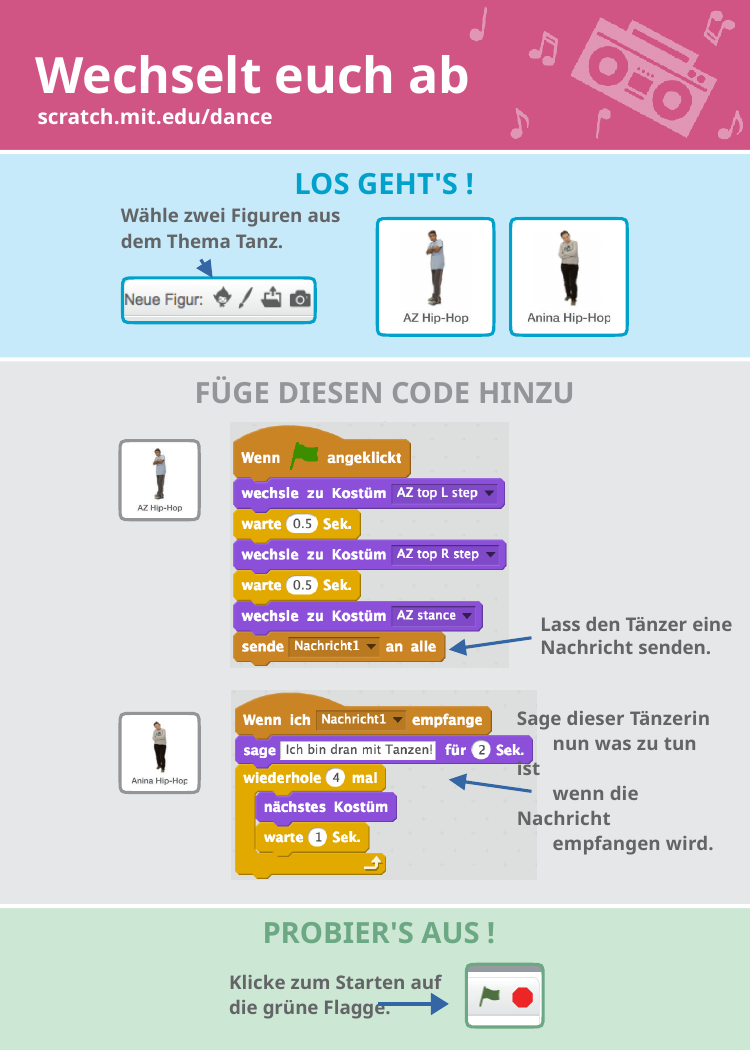

Wechselt euch ab
scratch.mit.edu/dance
LOS GEHT'S !
Wähle zwei Figuren aus
dem Thema Tanz.
FÜGE DIESEN CODE HINZU :
Lass den Tänzer eine Nachricht senden.
Sage dieser Tänzerin
 nun was zu tun ist
 wenn die Nachricht
 empfangen wird.
PROBIER'S AUS !
 Klicke zum Starten auf
 die grüne Flagge.